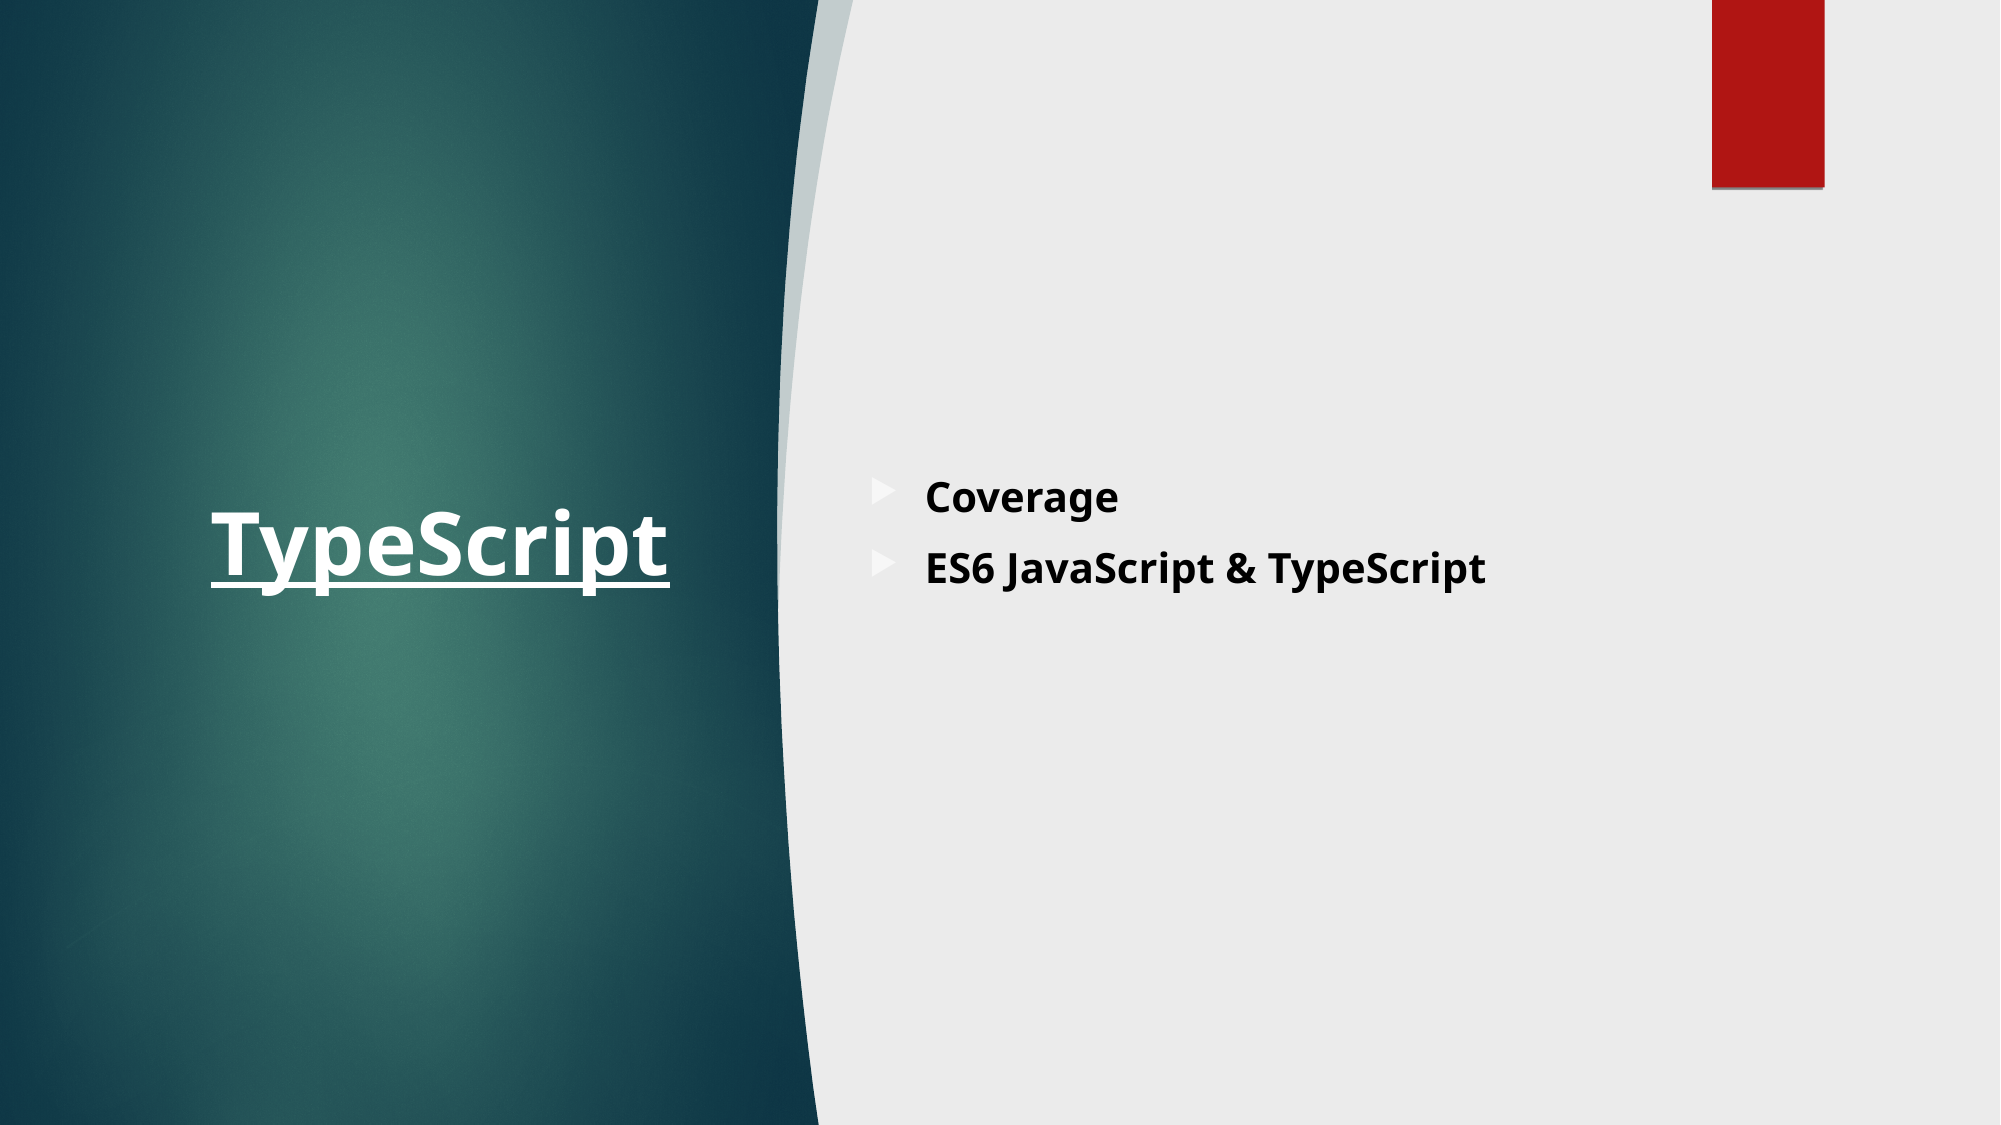

# TypeScript
Coverage
ES6 JavaScript & TypeScript